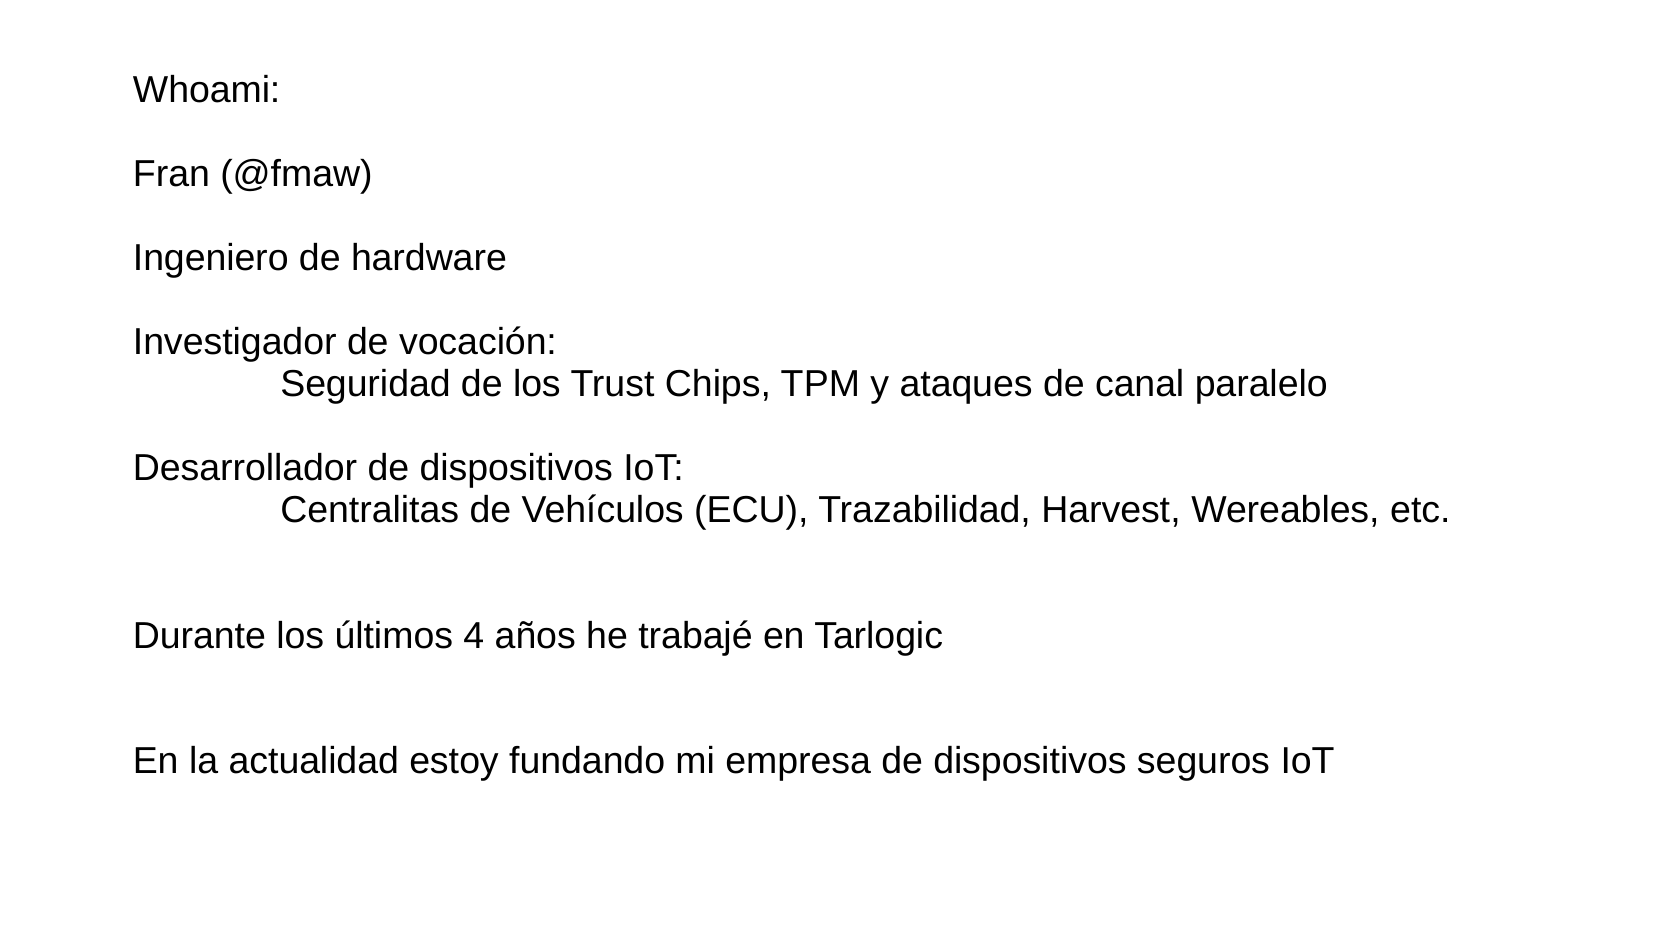

Whoami:
Fran (@fmaw)
Ingeniero de hardware
Investigador de vocación:
		Seguridad de los Trust Chips, TPM y ataques de canal paralelo
Desarrollador de dispositivos IoT:
		Centralitas de Vehículos (ECU), Trazabilidad, Harvest, Wereables, etc.
Durante los últimos 4 años he trabajé en Tarlogic
En la actualidad estoy fundando mi empresa de dispositivos seguros IoT